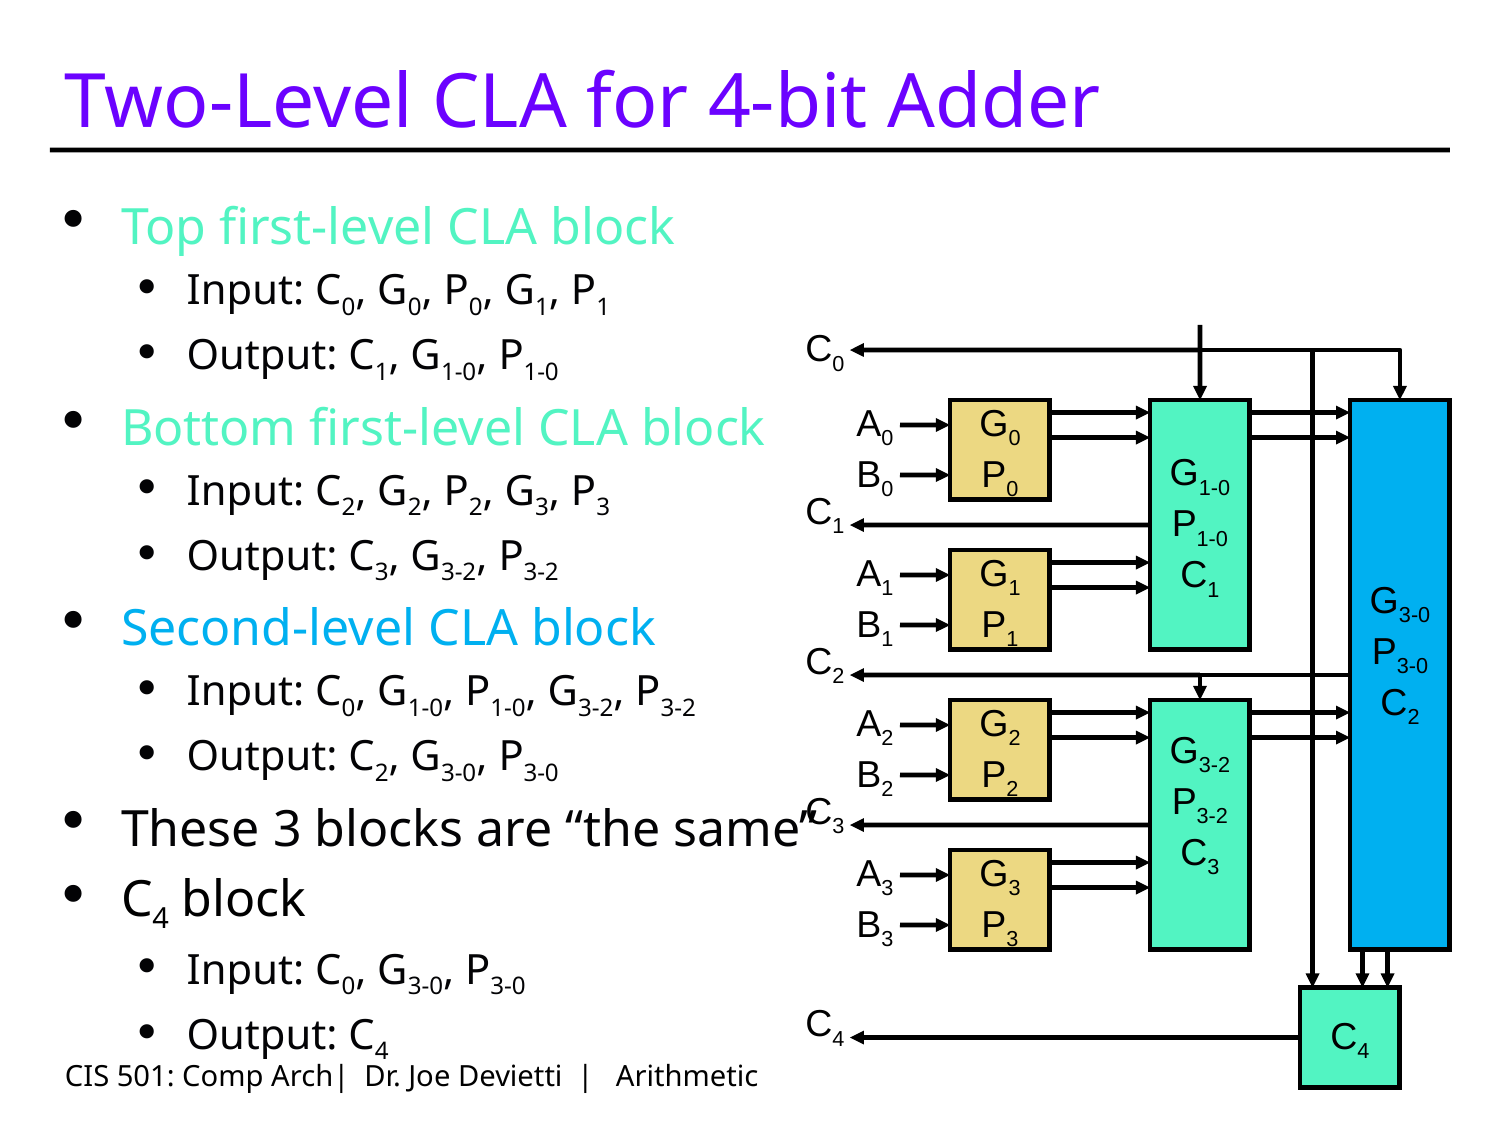

Two-Level CLA for 4-bit Adder
Top first-level CLA block
Input: C0, G0, P0, G1, P1
Output: C1, G1-0, P1-0
Bottom first-level CLA block
Input: C2, G2, P2, G3, P3
Output: C3, G3-2, P3-2
Second-level CLA block
Input: C0, G1-0, P1-0, G3-2, P3-2
Output: C2, G3-0, P3-0
These 3 blocks are “the same”
C4 block
Input: C0, G3-0, P3-0
Output: C4
C0
A0
B0
G0
P0
G1-0
P1-0
C1
G3-0
P3-0
C2
C1
A1
B1
G1
P1
C2
A2
B2
G2
P2
G3-2
P3-2
C3
C3
A3
B3
G3
P3
C4
C4
CIS 501: Comp Arch| Dr. Joe Devietti | Arithmetic